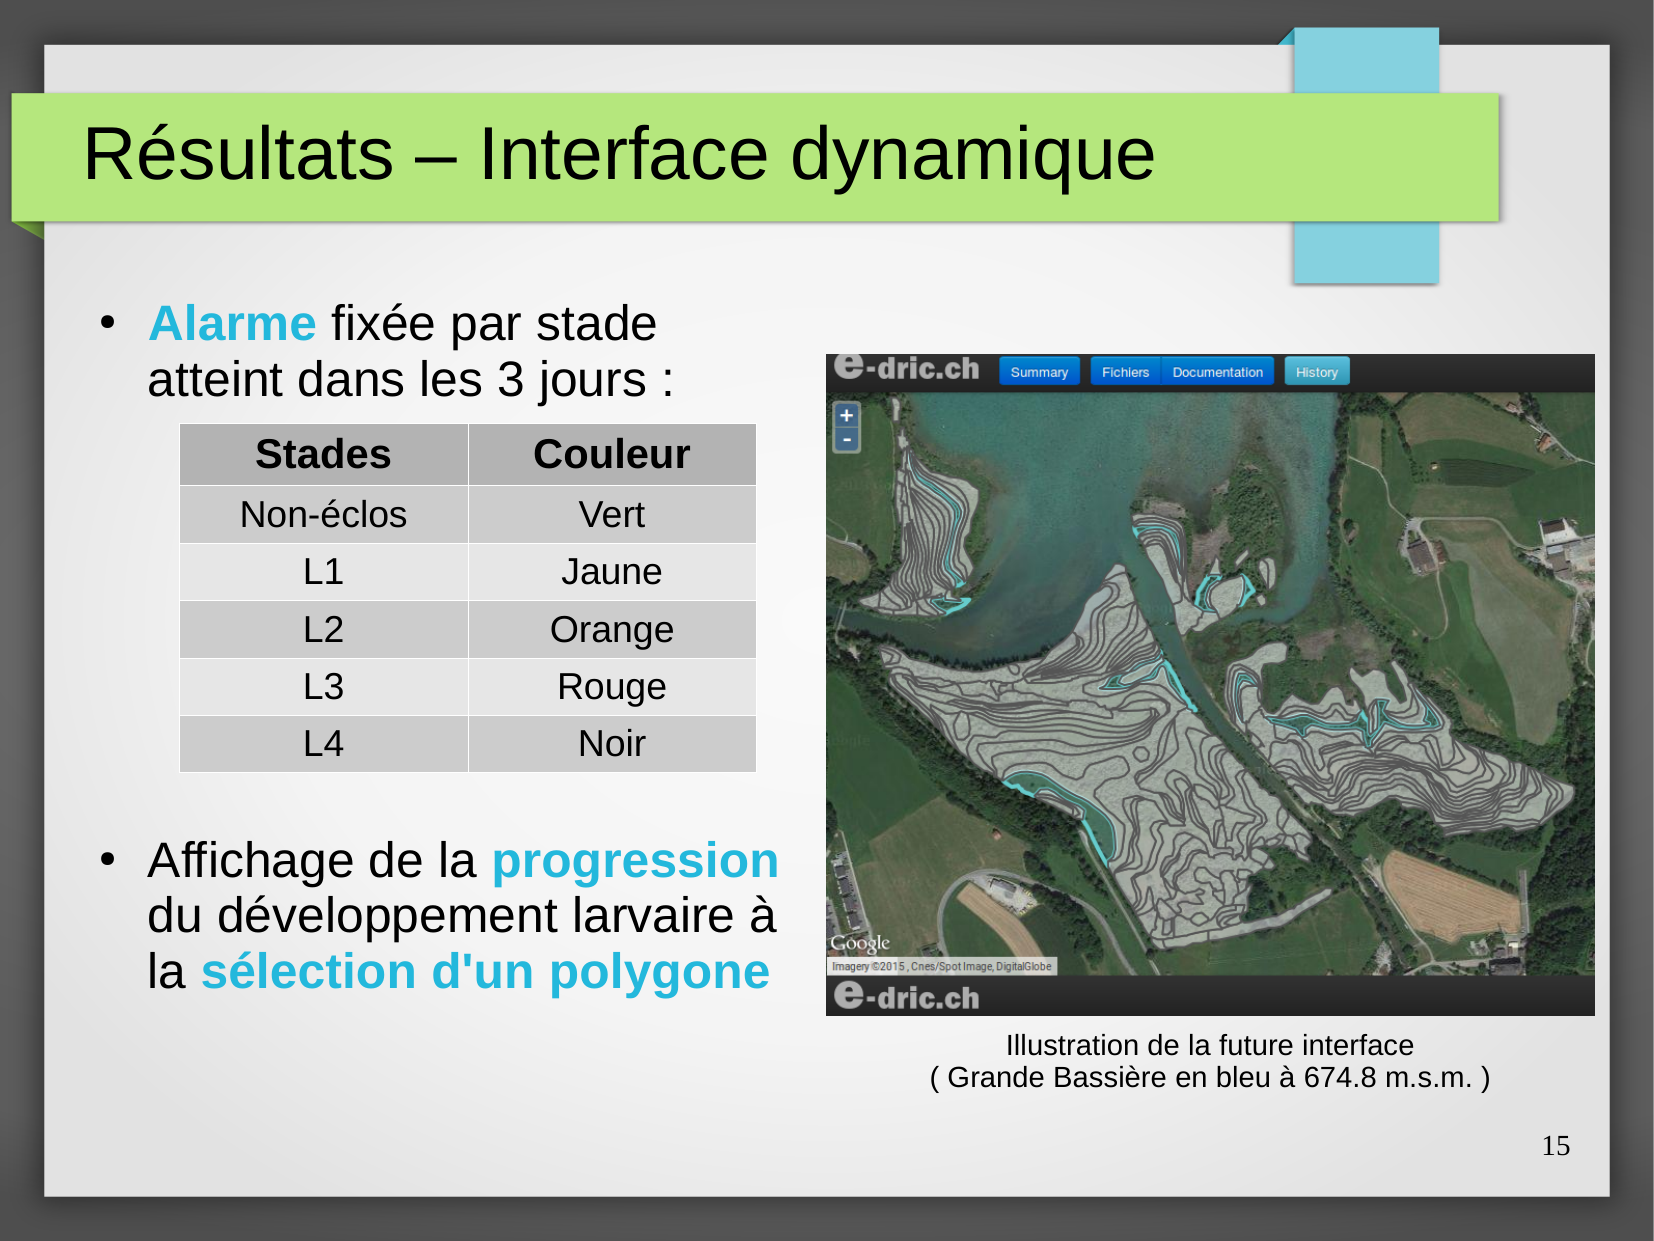

# Résultats – Interface dynamique
Alarme fixée par stade atteint dans les 3 jours :
Affichage de la progression du développement larvaire à la sélection d'un polygone
| Stades | Couleur |
| --- | --- |
| Non-éclos | Vert |
| L1 | Jaune |
| L2 | Orange |
| L3 | Rouge |
| L4 | Noir |
Illustration de la future interface
( Grande Bassière en bleu à 674.8 m.s.m. )
15